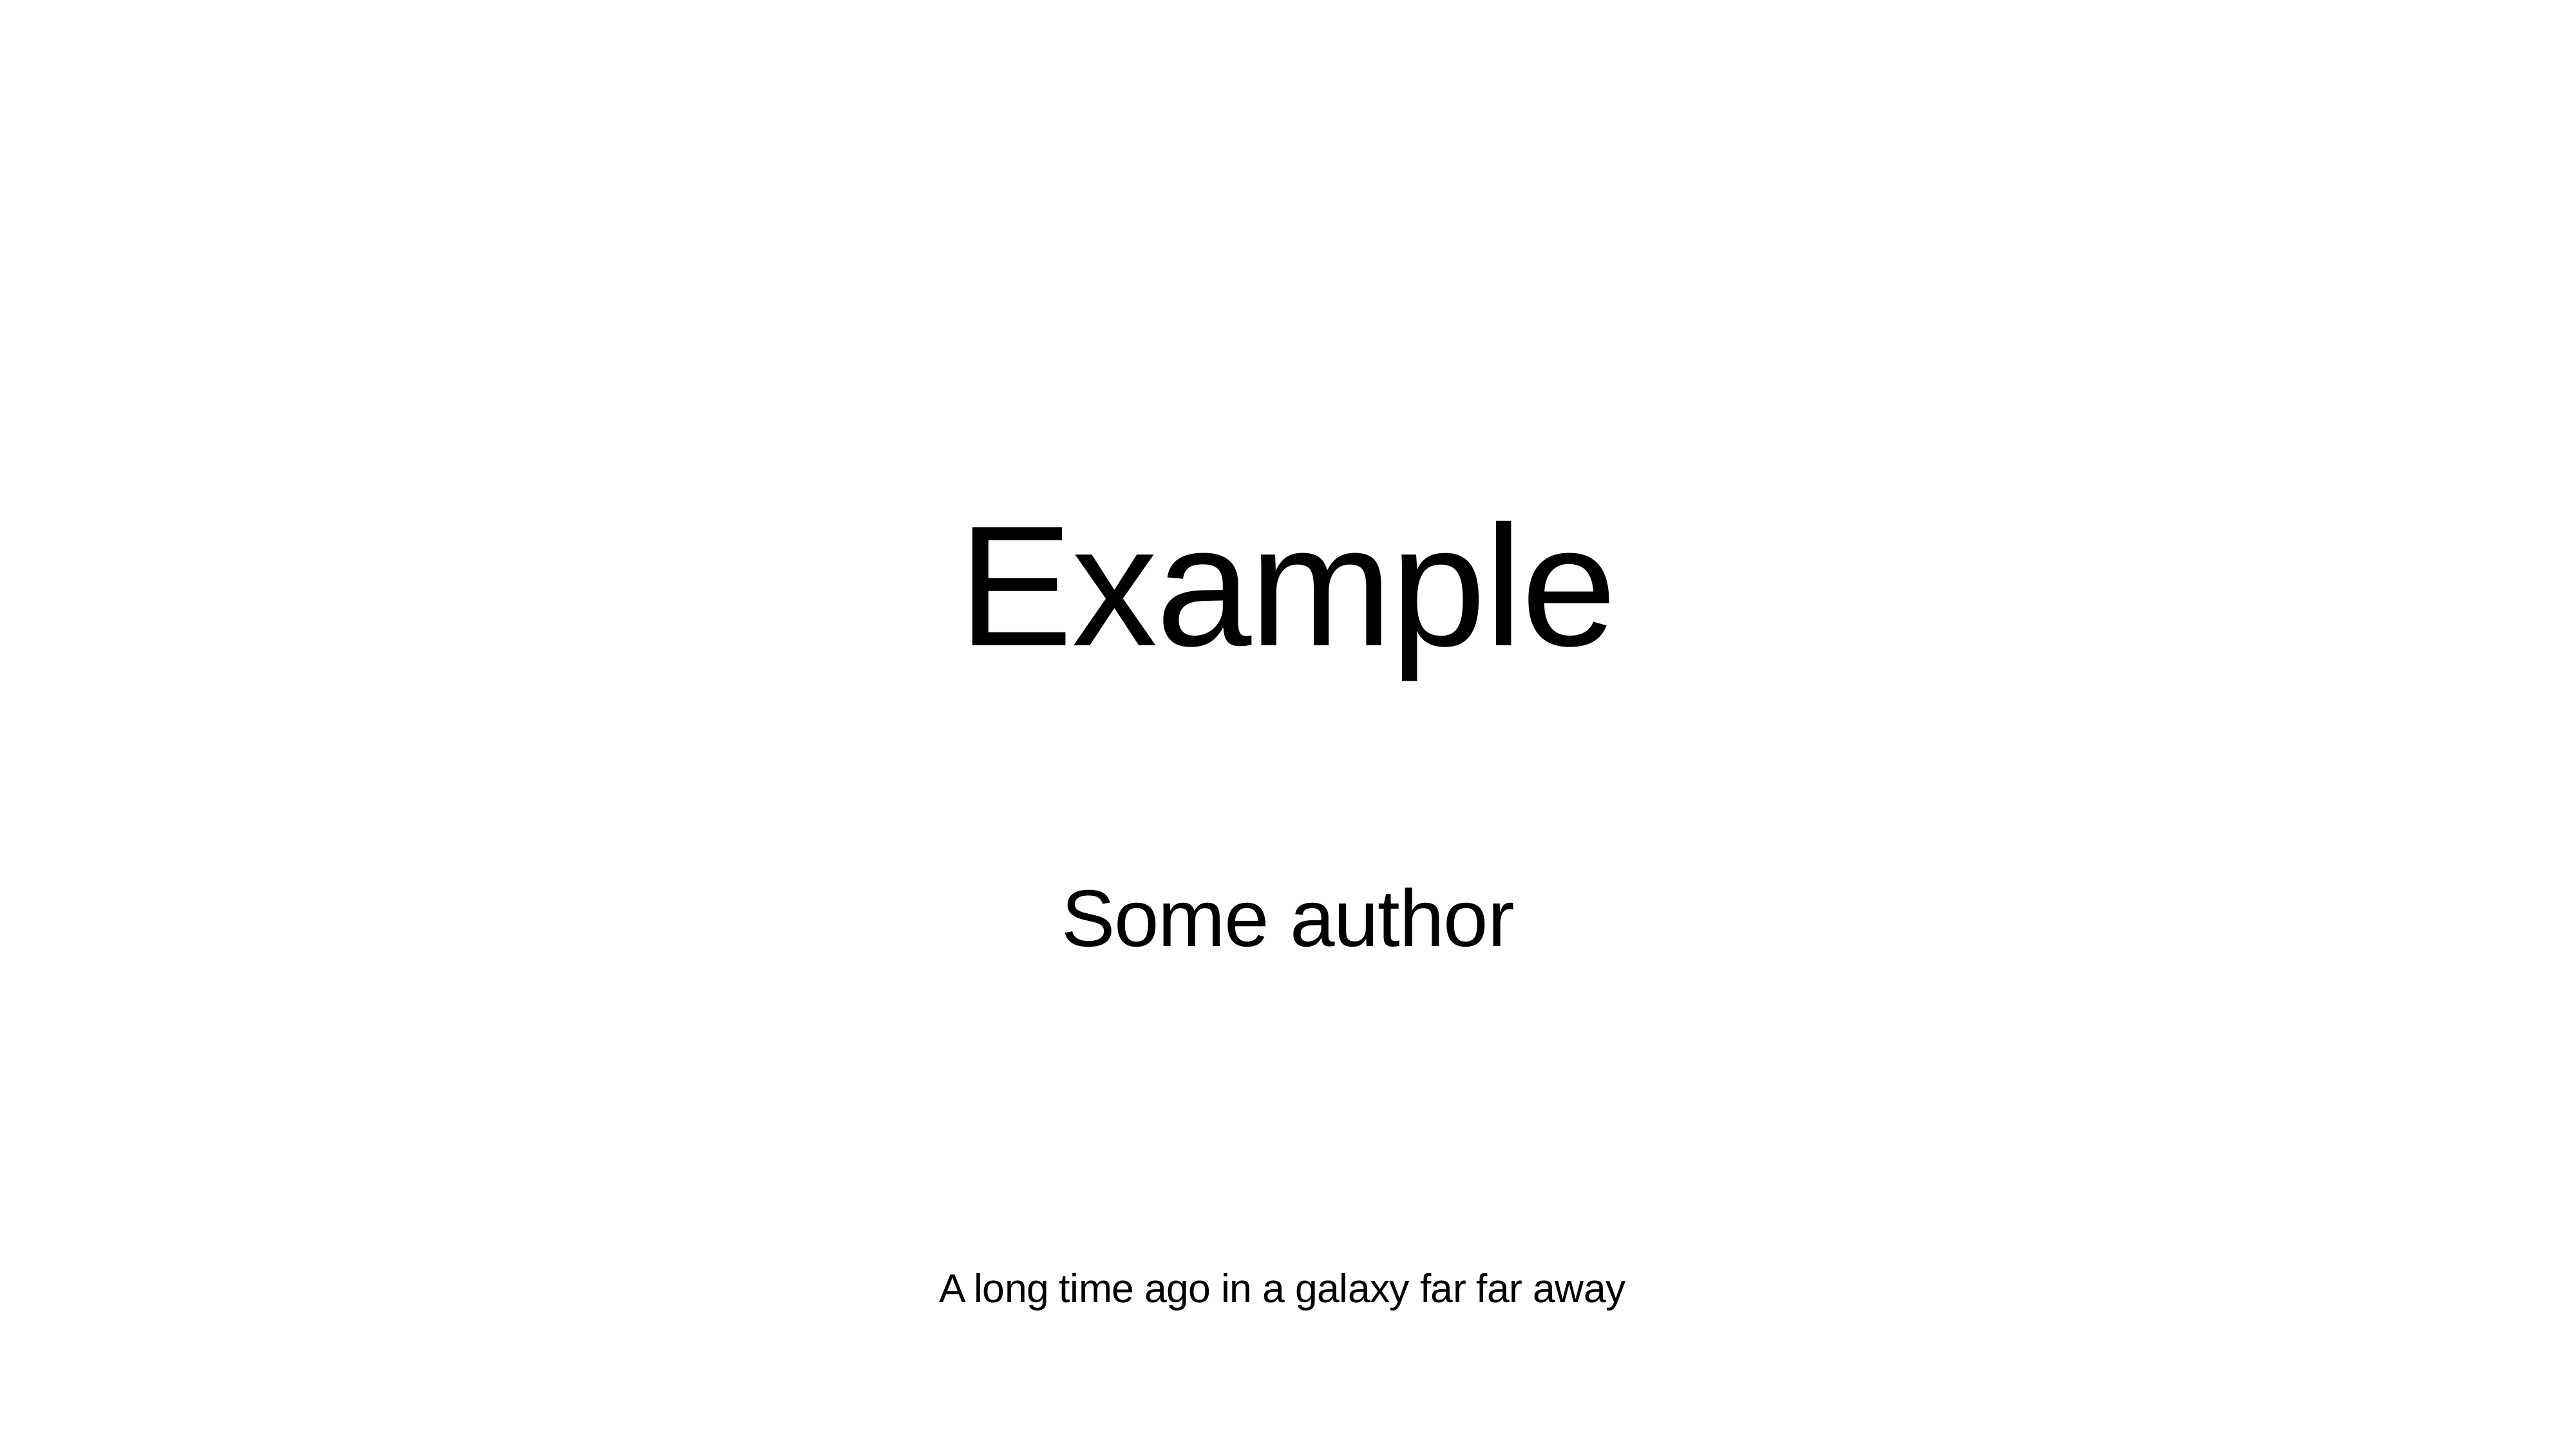

Example
Some author
# A long time ago in a galaxy far far away